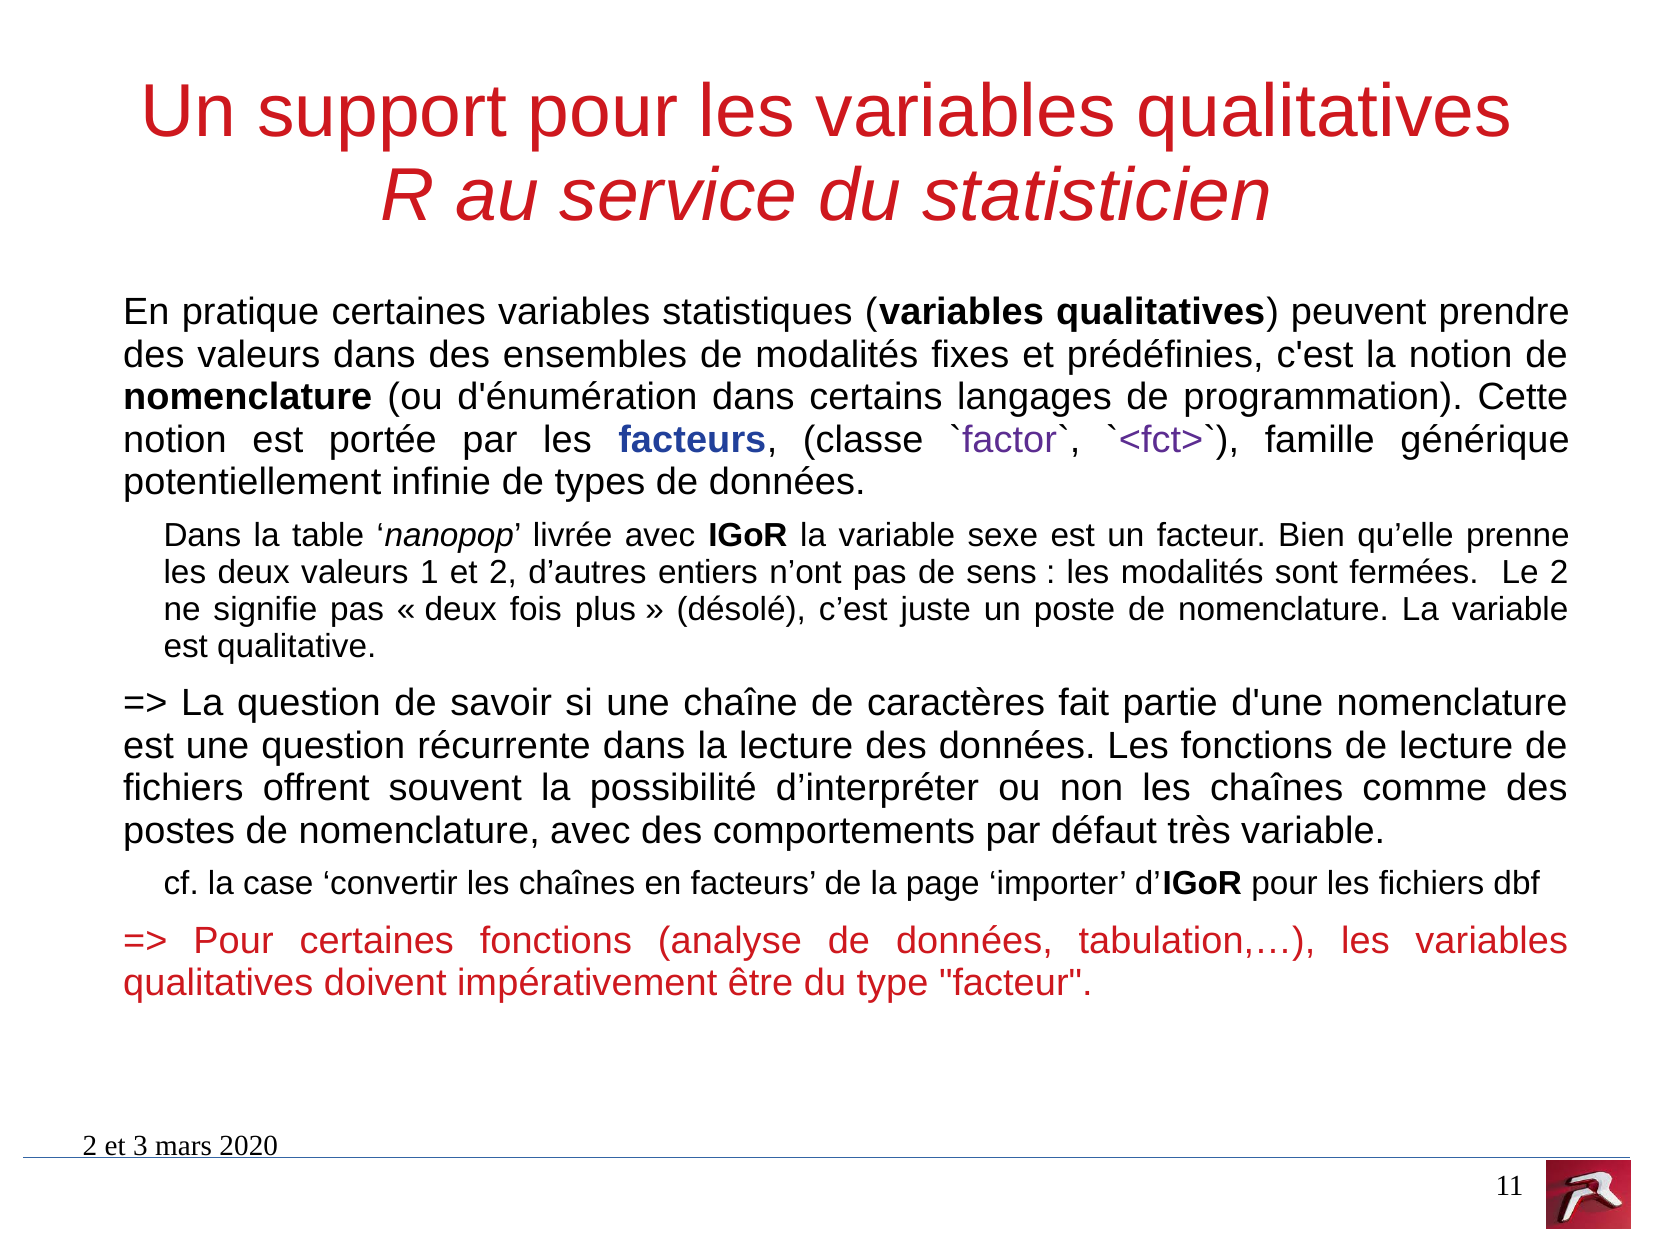

# Un support pour les variables qualitatives R au service du statisticien
En pratique certaines variables statistiques (variables qualitatives) peuvent prendre des valeurs dans des ensembles de modalités fixes et prédéfinies, c'est la notion de nomenclature (ou d'énumération dans certains langages de programmation). Cette notion est portée par les facteurs, (classe `factor`, `<fct>`), famille générique potentiellement infinie de types de données.
Dans la table ‘nanopop’ livrée avec IGoR la variable sexe est un facteur. Bien qu’elle prenne les deux valeurs 1 et 2, d’autres entiers n’ont pas de sens : les modalités sont fermées. Le 2 ne signifie pas « deux fois plus » (désolé), c’est juste un poste de nomenclature. La variable est qualitative.
=> La question de savoir si une chaîne de caractères fait partie d'une nomenclature est une question récurrente dans la lecture des données. Les fonctions de lecture de fichiers offrent souvent la possibilité d’interpréter ou non les chaînes comme des postes de nomenclature, avec des comportements par défaut très variable.
cf. la case ‘convertir les chaînes en facteurs’ de la page ‘importer’ d’IGoR pour les fichiers dbf
=> Pour certaines fonctions (analyse de données, tabulation,…), les variables qualitatives doivent impérativement être du type "facteur".
2 et 3 mars 2020
11